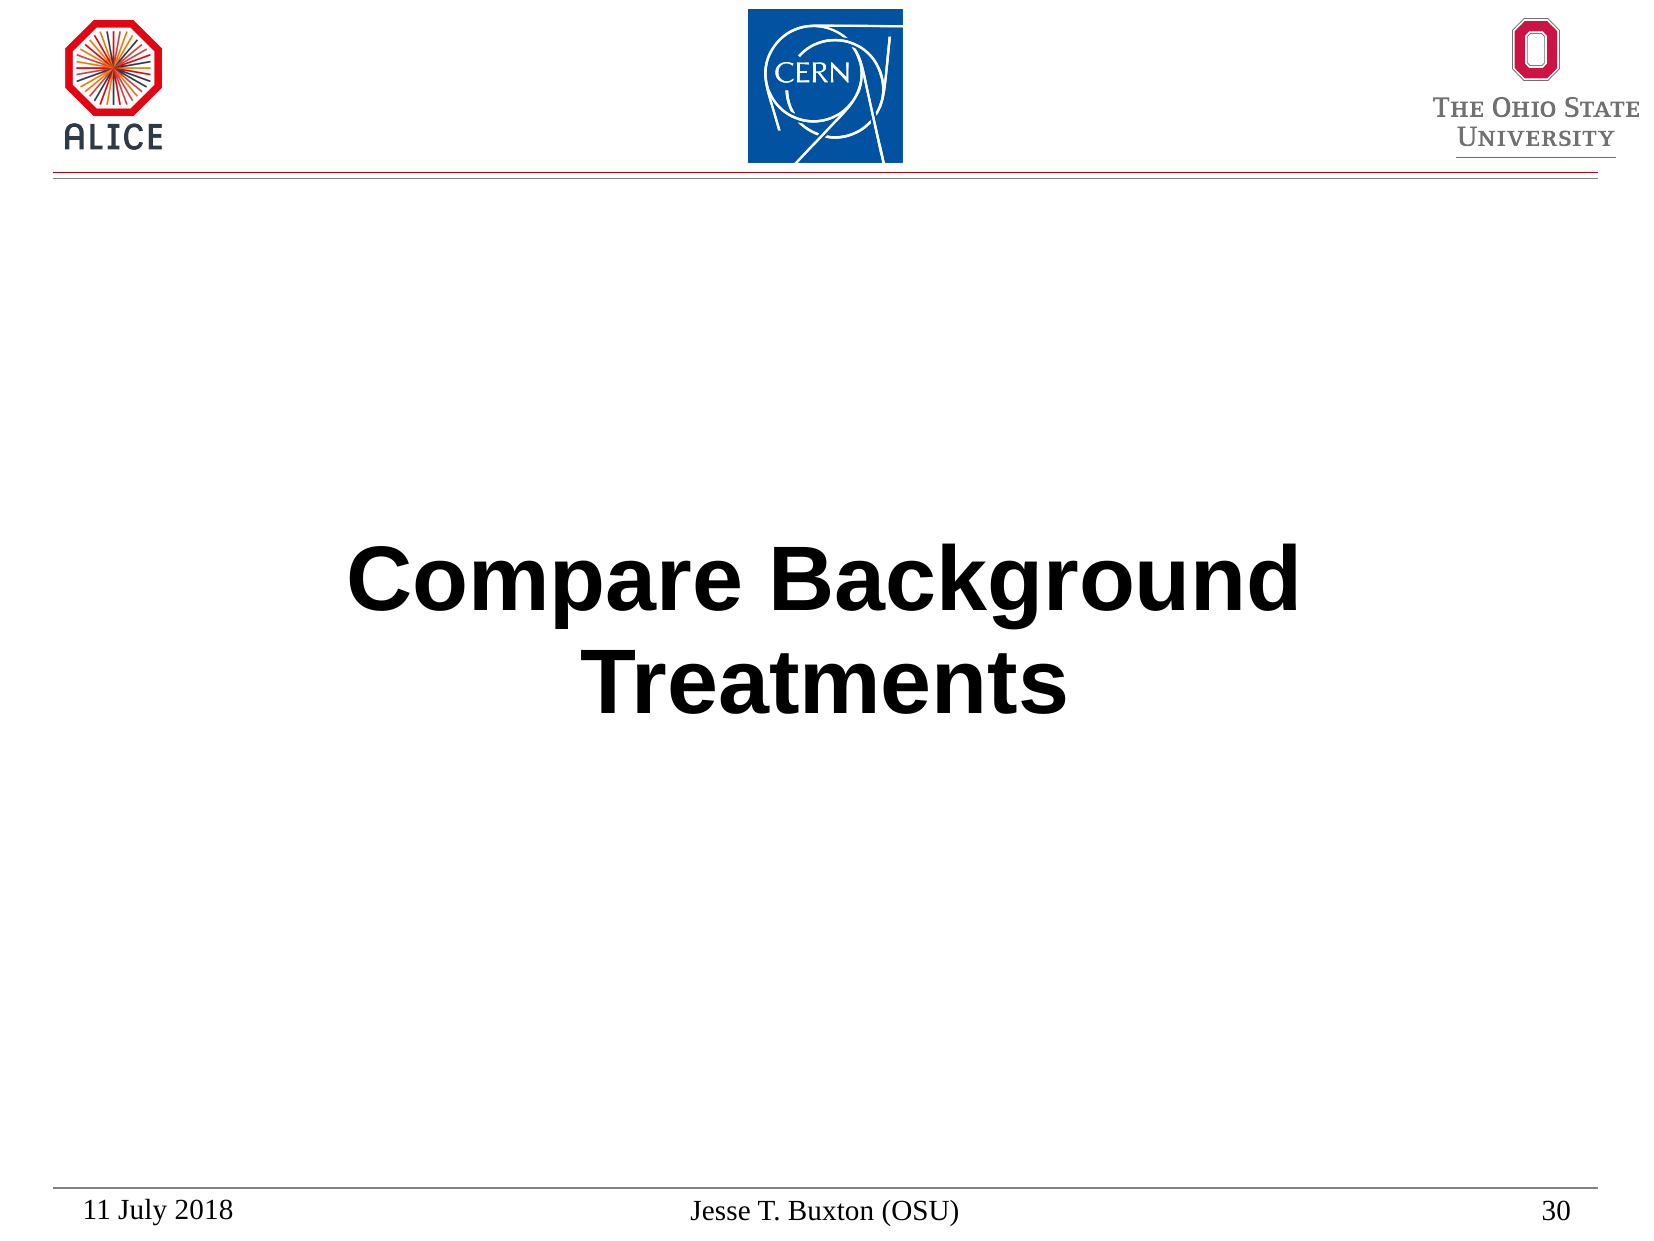

# Compare Background Treatments
11 July 2018
Jesse T. Buxton (OSU)
30